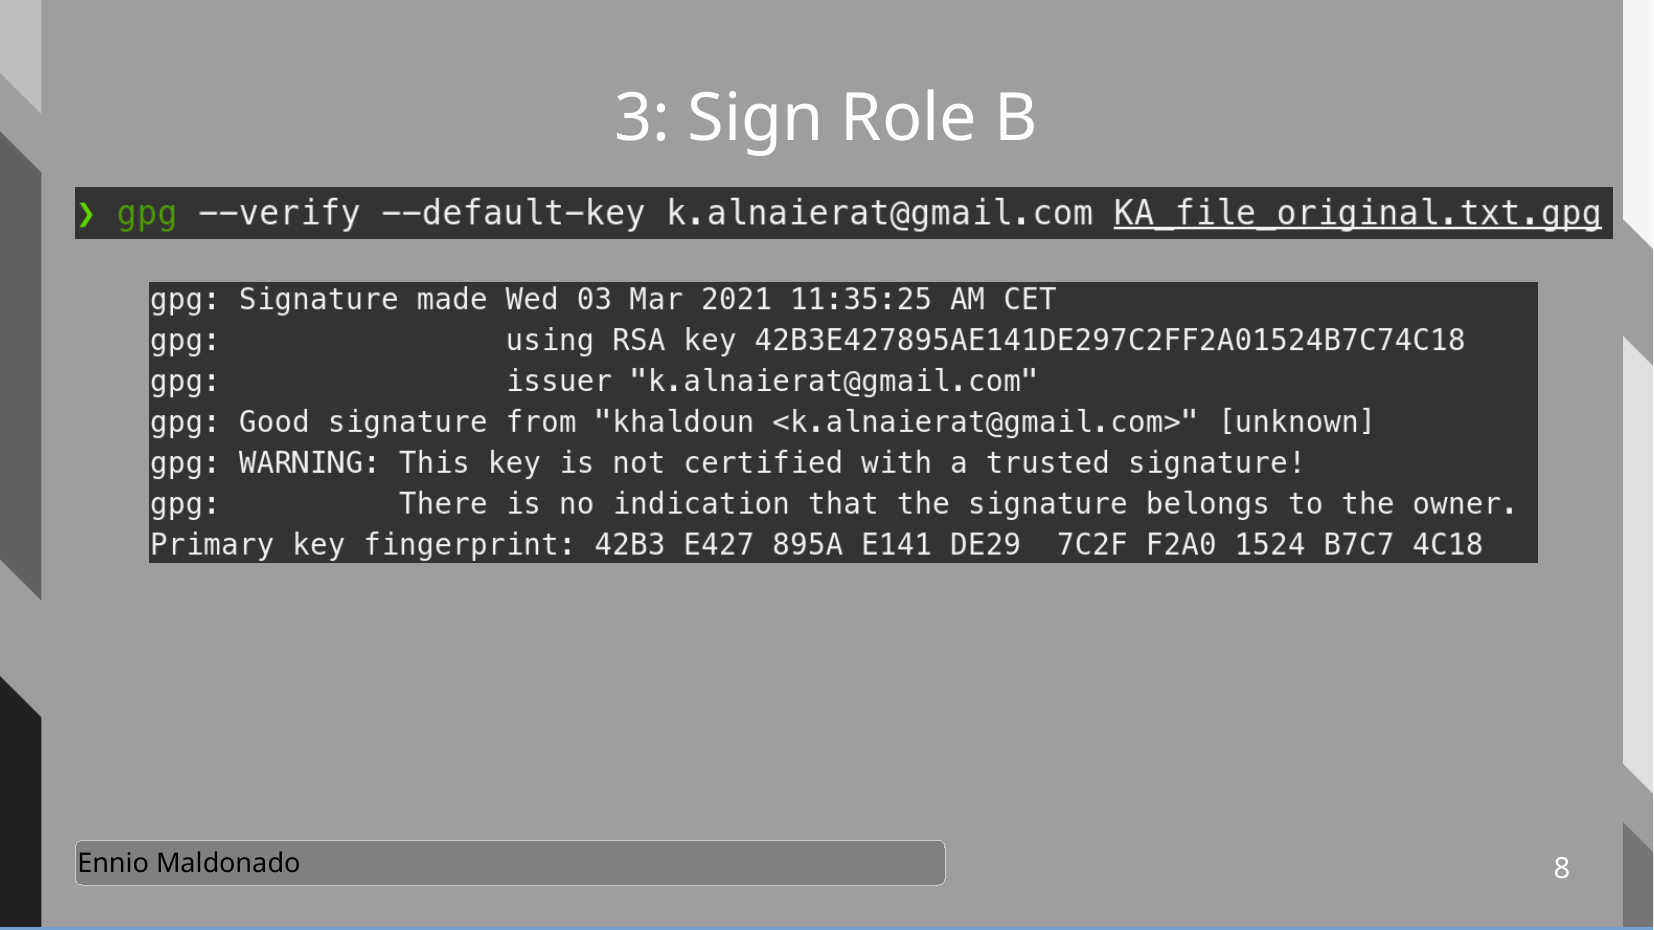

# 3: Sign Role B
Ennio Maldonado
3 October 2020
Candy Clone
8